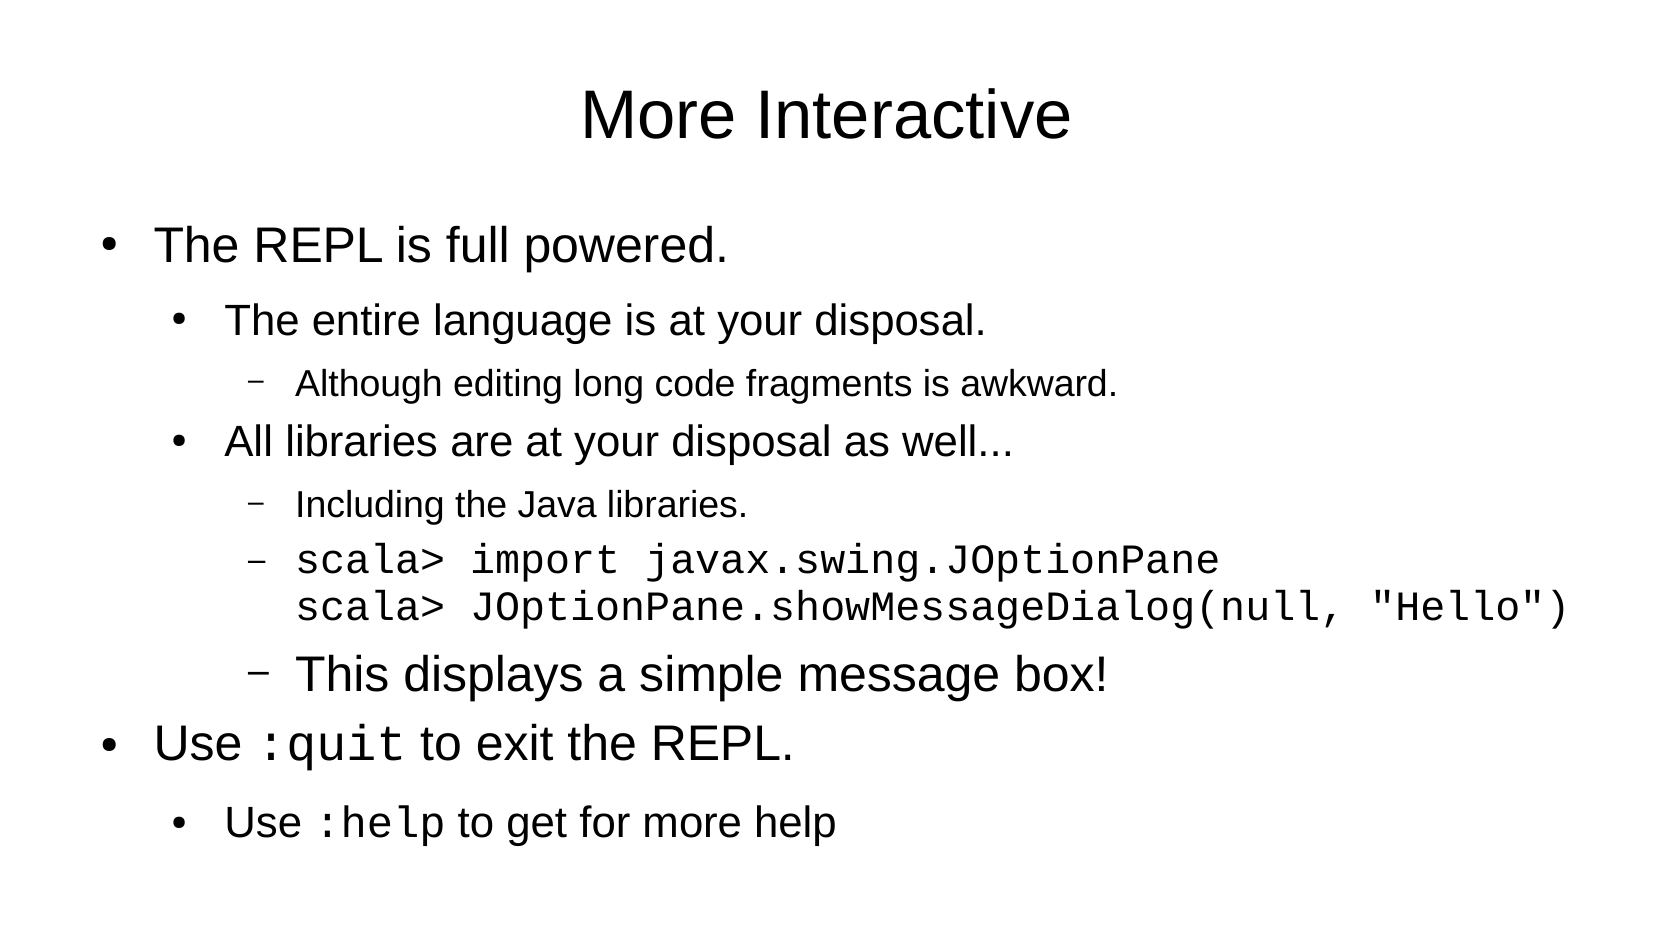

# More Interactive
The REPL is full powered.
The entire language is at your disposal.
Although editing long code fragments is awkward.
All libraries are at your disposal as well...
Including the Java libraries.
scala> import javax.swing.JOptionPane
scala> JOptionPane.showMessageDialog(null, "Hello")
This displays a simple message box!
Use :quit to exit the REPL.
Use :help to get for more help